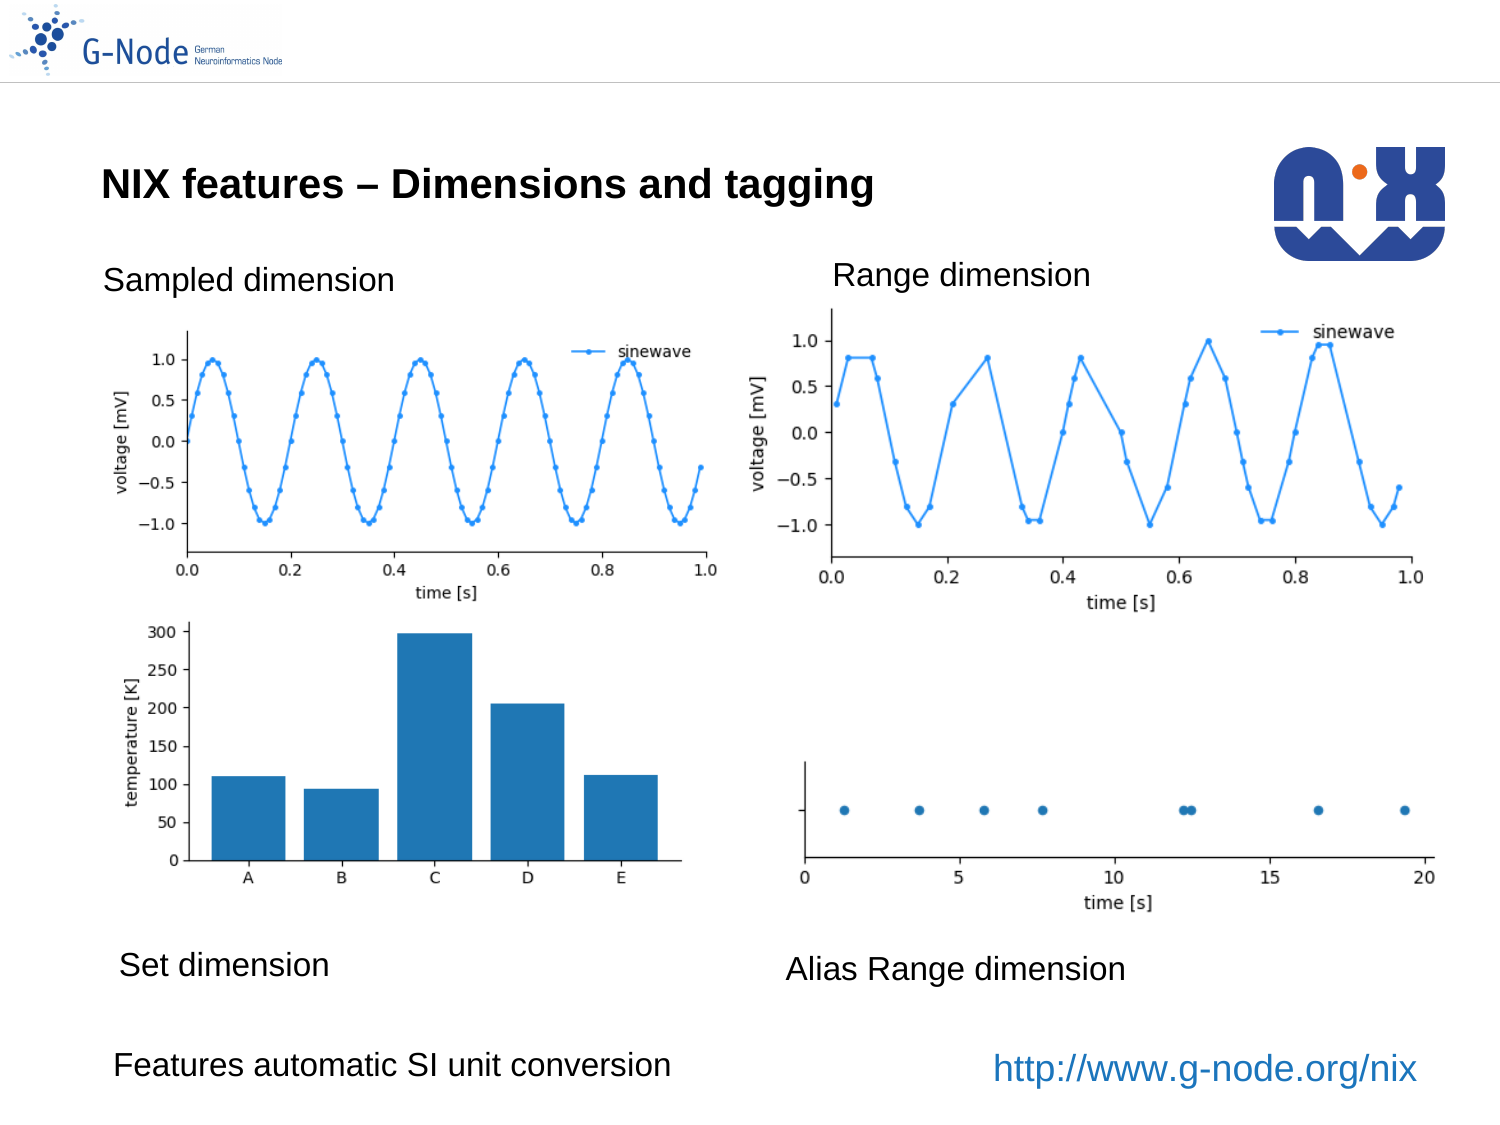

NIX features – Dimensions and tagging
Range dimension
Sampled dimension
Set dimension
Alias Range dimension
Features automatic SI unit conversion
http://www.g-node.org/nix